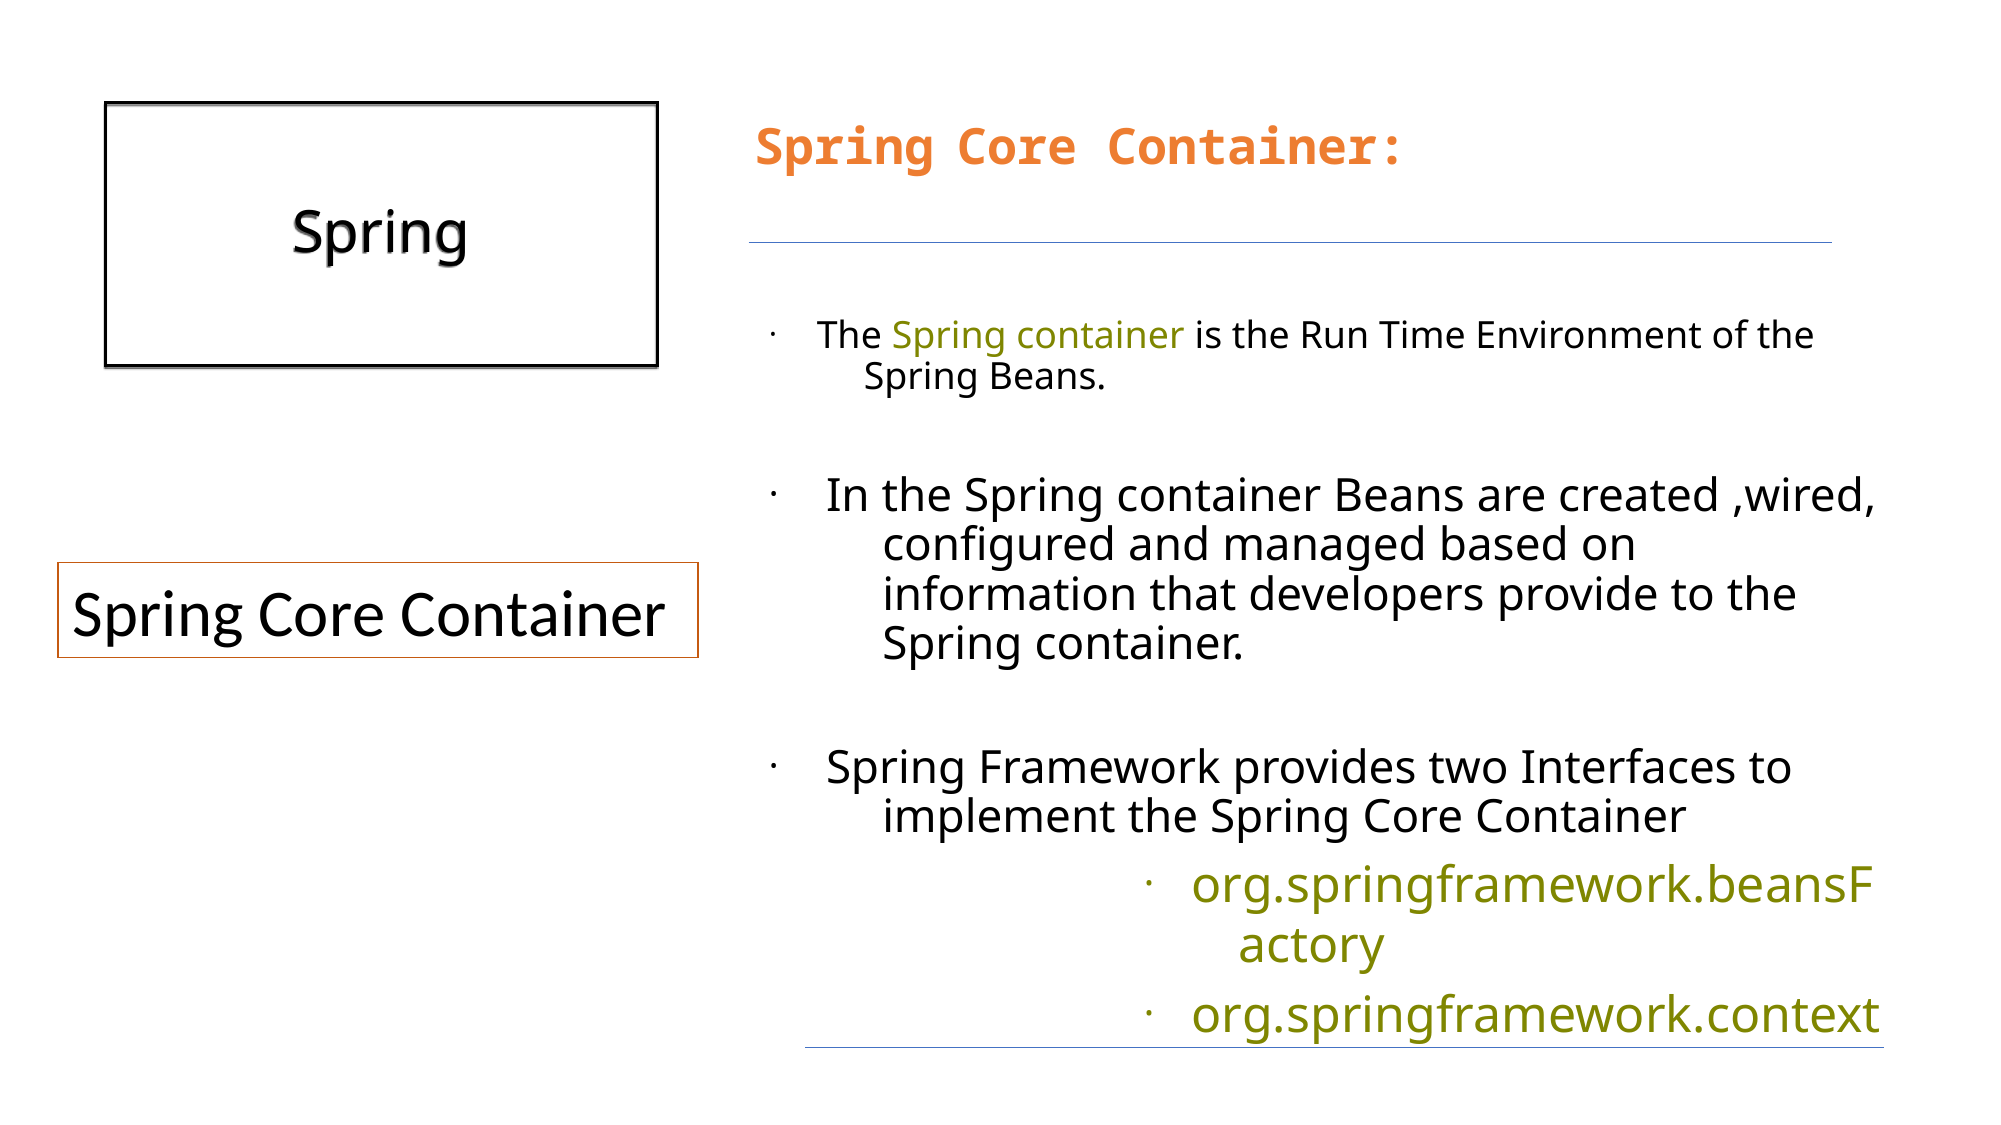

# Spring
Spring Core Container:
The Spring container is the Run Time Environment of the Spring Beans.
In the Spring container Beans are created ,wired, configured and managed based on information that developers provide to the Spring container.
Spring Framework provides two Interfaces to implement the Spring Core Container
org.springframework.beansFactory
org.springframework.context
Spring Core Container